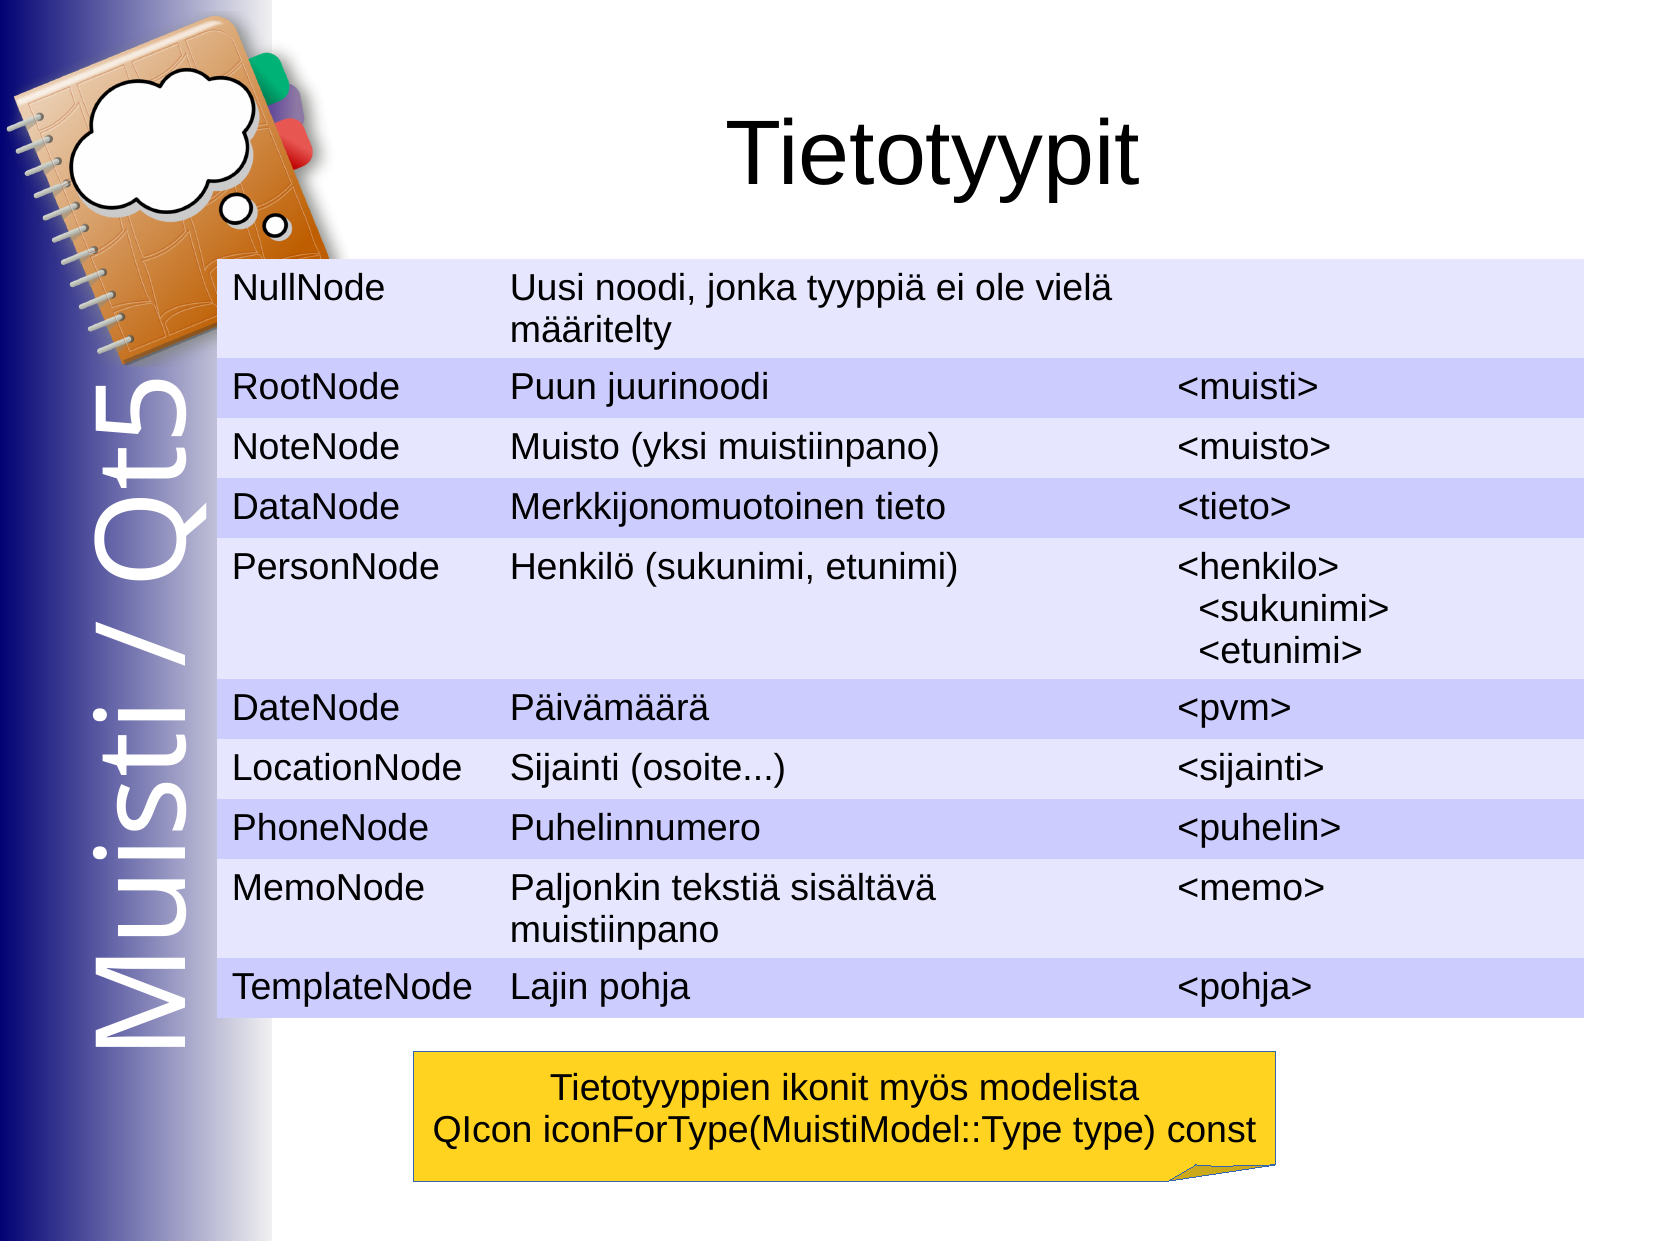

# Tietotyypit
| NullNode | Uusi noodi, jonka tyyppiä ei ole vielä määritelty | |
| --- | --- | --- |
| RootNode | Puun juurinoodi | <muisti> |
| NoteNode | Muisto (yksi muistiinpano) | <muisto> |
| DataNode | Merkkijonomuotoinen tieto | <tieto> |
| PersonNode | Henkilö (sukunimi, etunimi) | <henkilo> <sukunimi> <etunimi> |
| DateNode | Päivämäärä | <pvm> |
| LocationNode | Sijainti (osoite...) | <sijainti> |
| PhoneNode | Puhelinnumero | <puhelin> |
| MemoNode | Paljonkin tekstiä sisältävä muistiinpano | <memo> |
| TemplateNode | Lajin pohja | <pohja> |
Tietotyyppien ikonit myös modelista
QIcon iconForType(MuistiModel::Type type) const